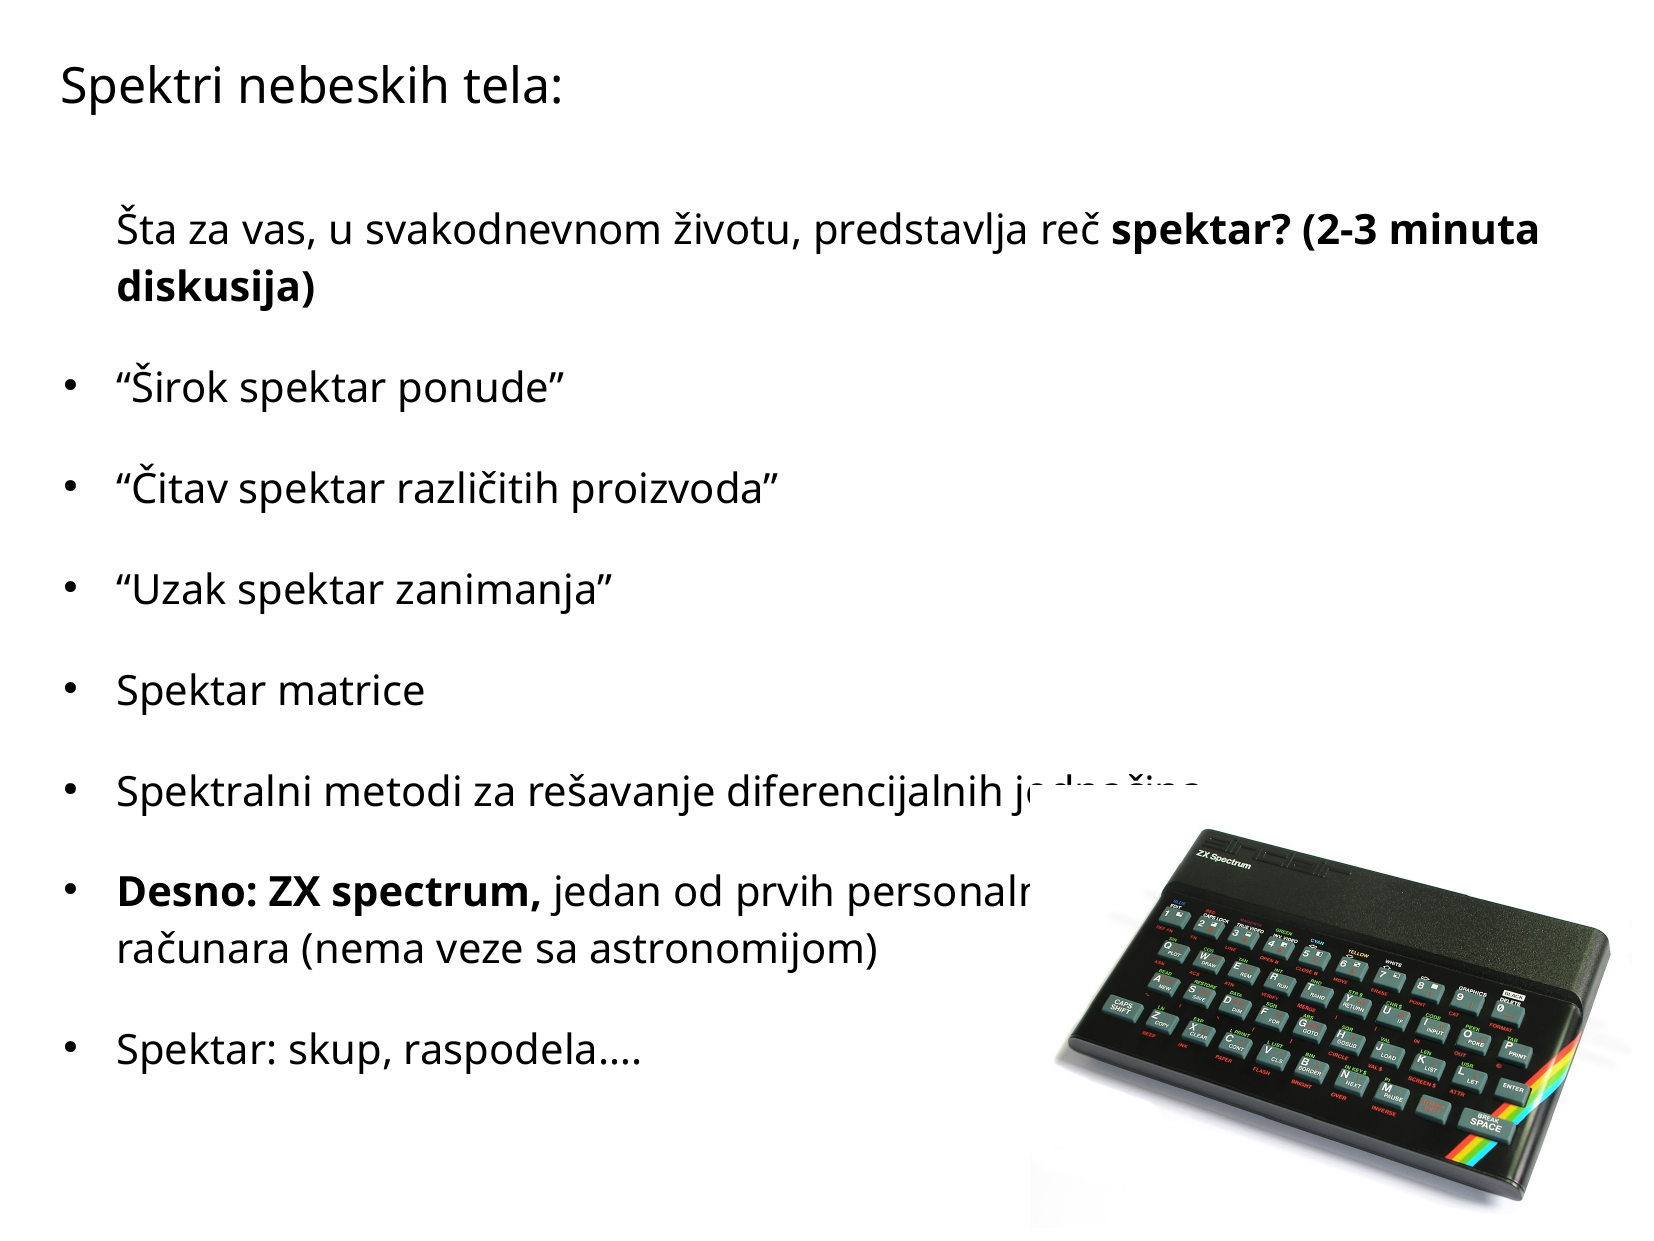

# Spektri nebeskih tela:
Šta za vas, u svakodnevnom životu, predstavlja reč spektar? (2-3 minuta diskusija)
“Širok spektar ponude”
“Čitav spektar različitih proizvoda”
“Uzak spektar zanimanja”
Spektar matrice
Spektralni metodi za rešavanje diferencijalnih jednačina
Desno: ZX spectrum, jedan od prvih personalnih
računara (nema veze sa astronomijom)
Spektar: skup, raspodela….